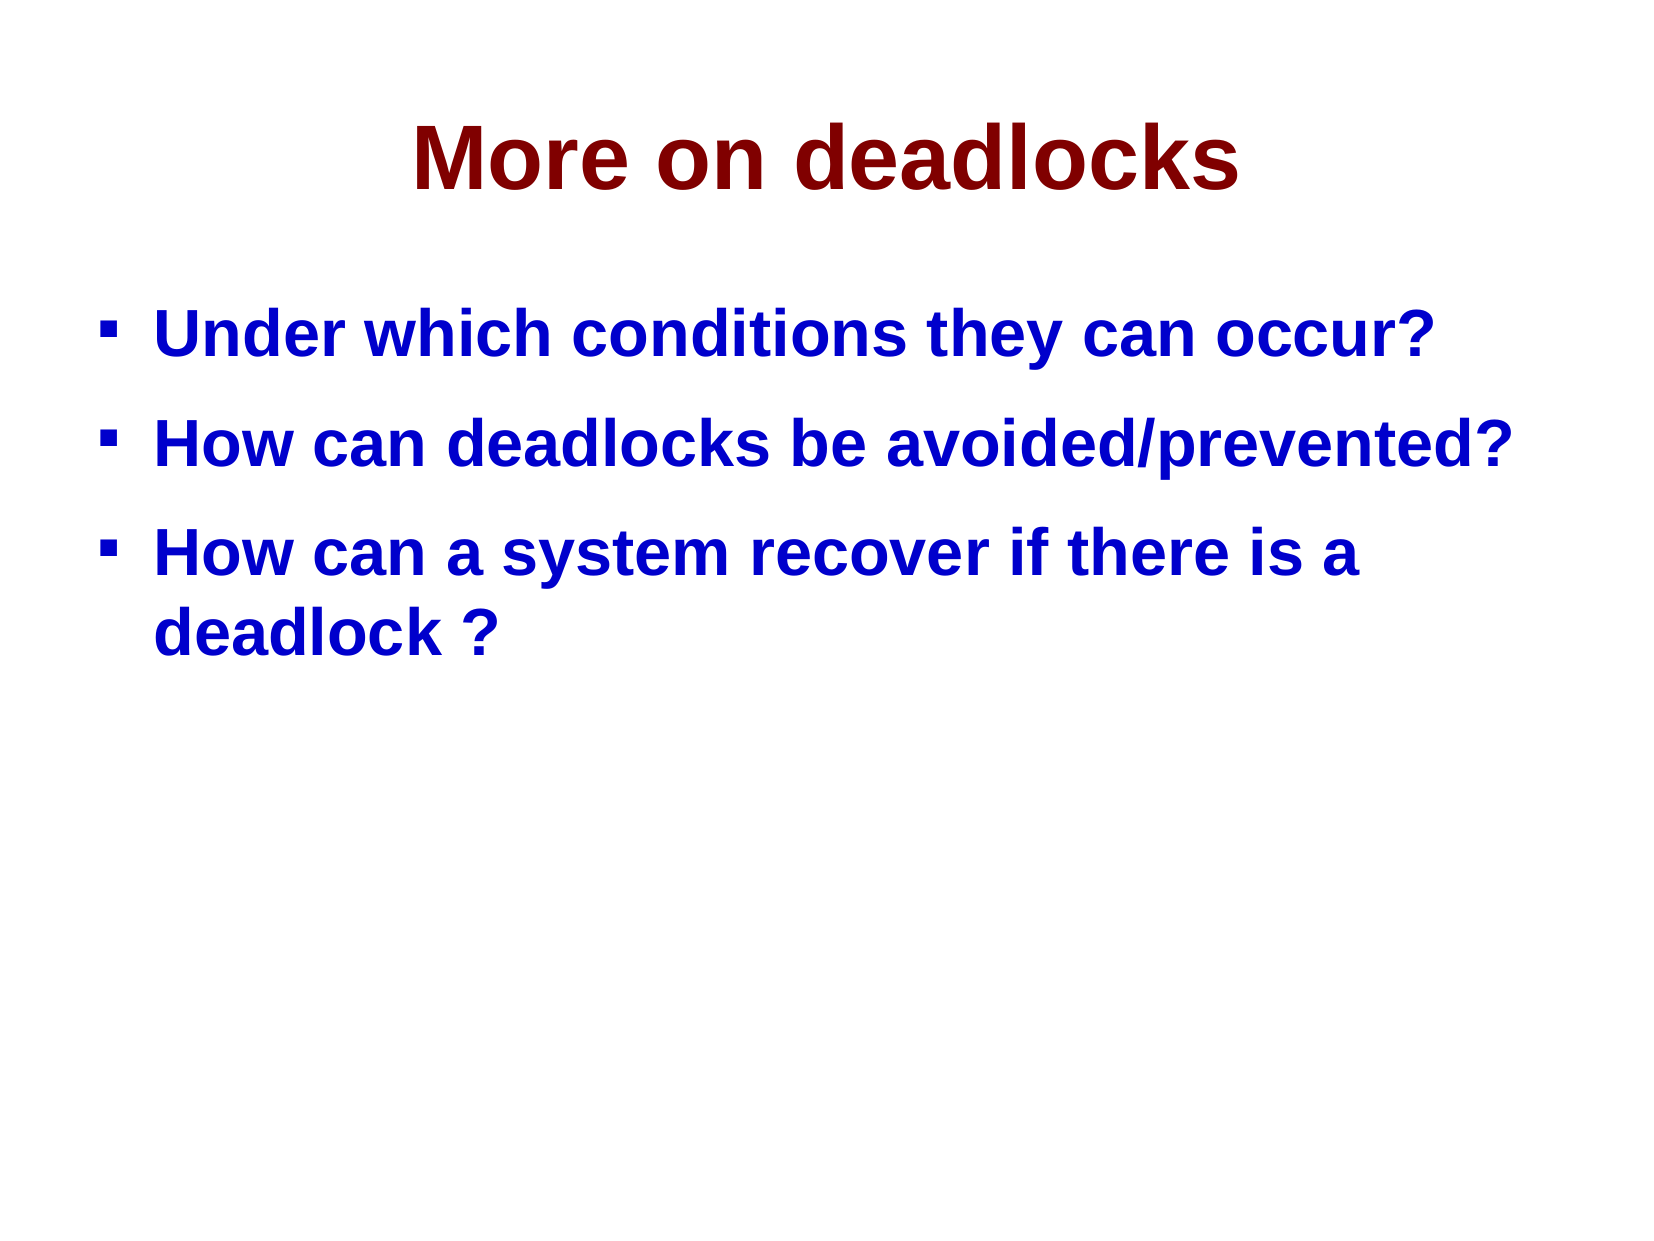

# More on deadlocks
Under which conditions they can occur?
How can deadlocks be avoided/prevented?
How can a system recover if there is a deadlock ?